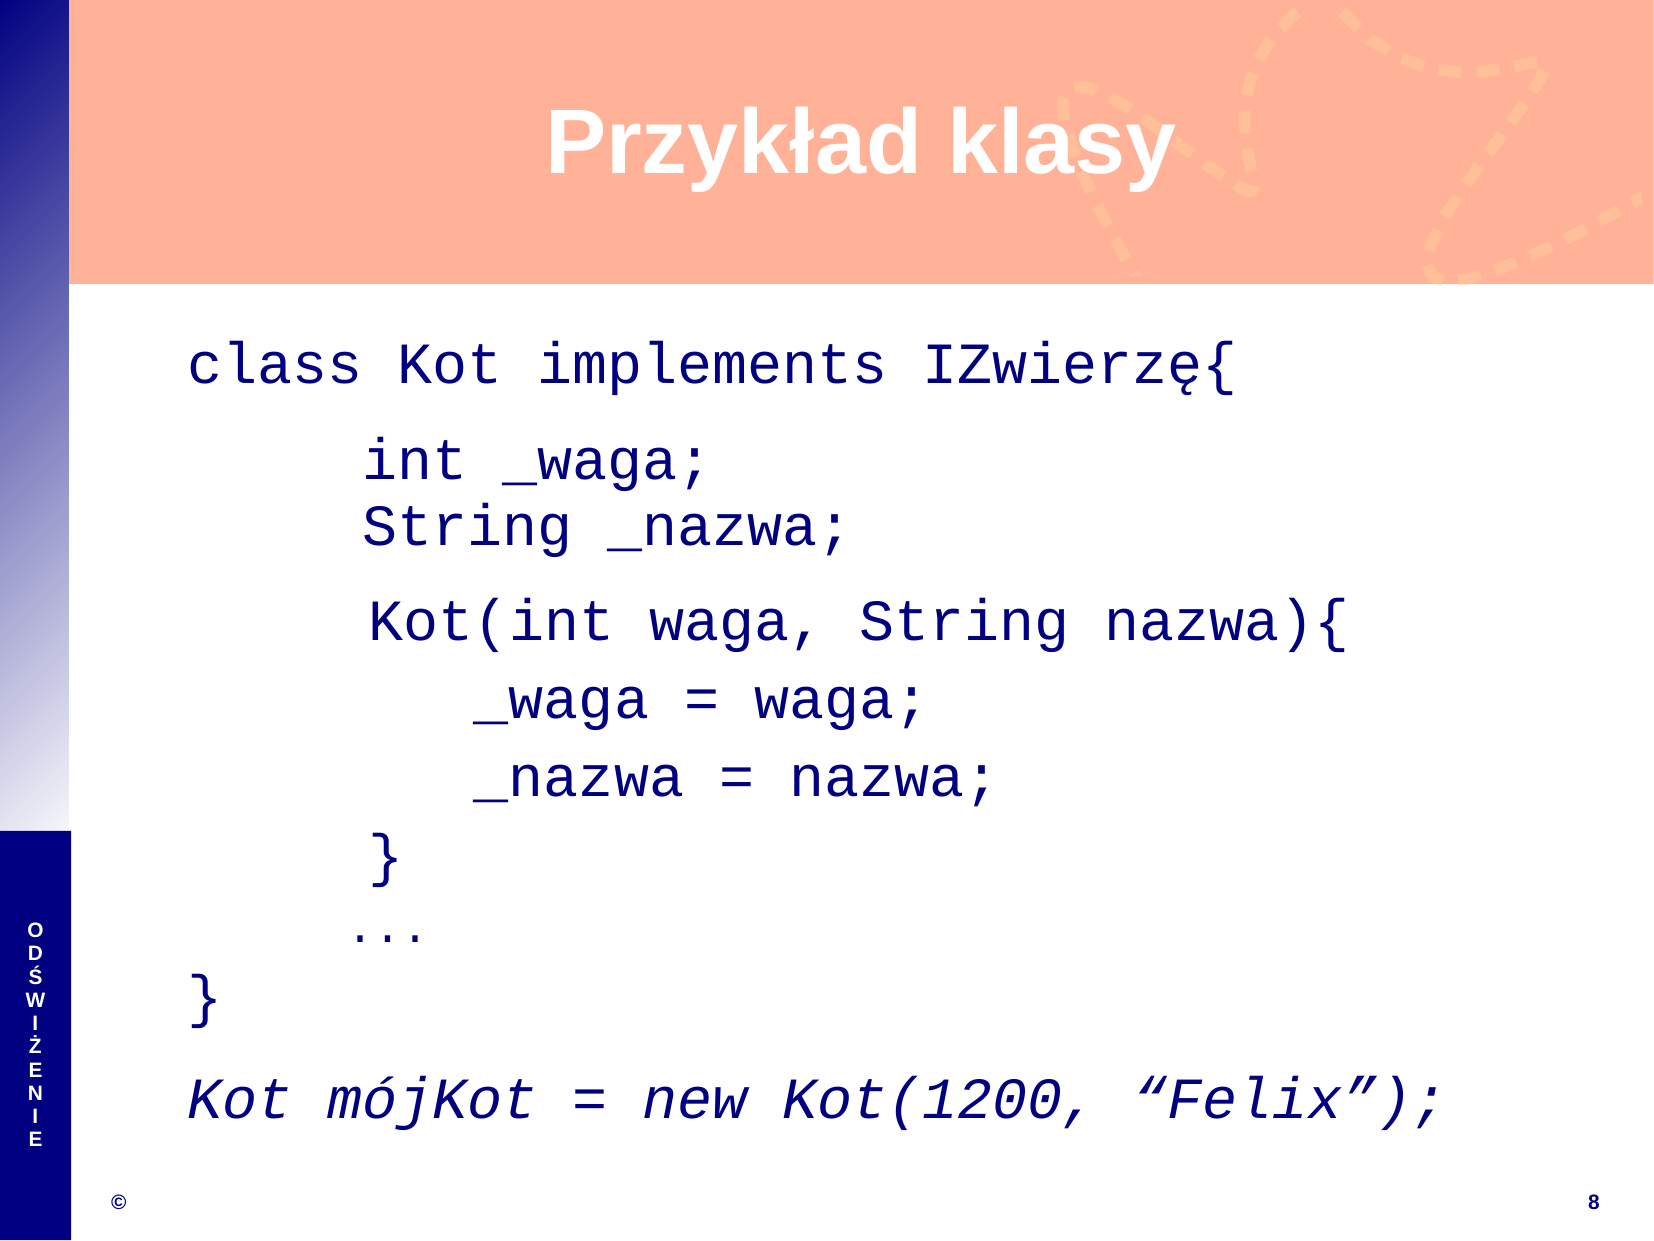

# Przykład klasy
class Kot implements IZwierzę{
 int _waga;
 String _nazwa;
 Kot(int waga, String nazwa){
 _waga = waga;
 _nazwa = nazwa;
 }
 ...
}
Kot mójKot = new Kot(1200, “Felix”);
O
D
Ś
W
I
Ż
E
N
I
E